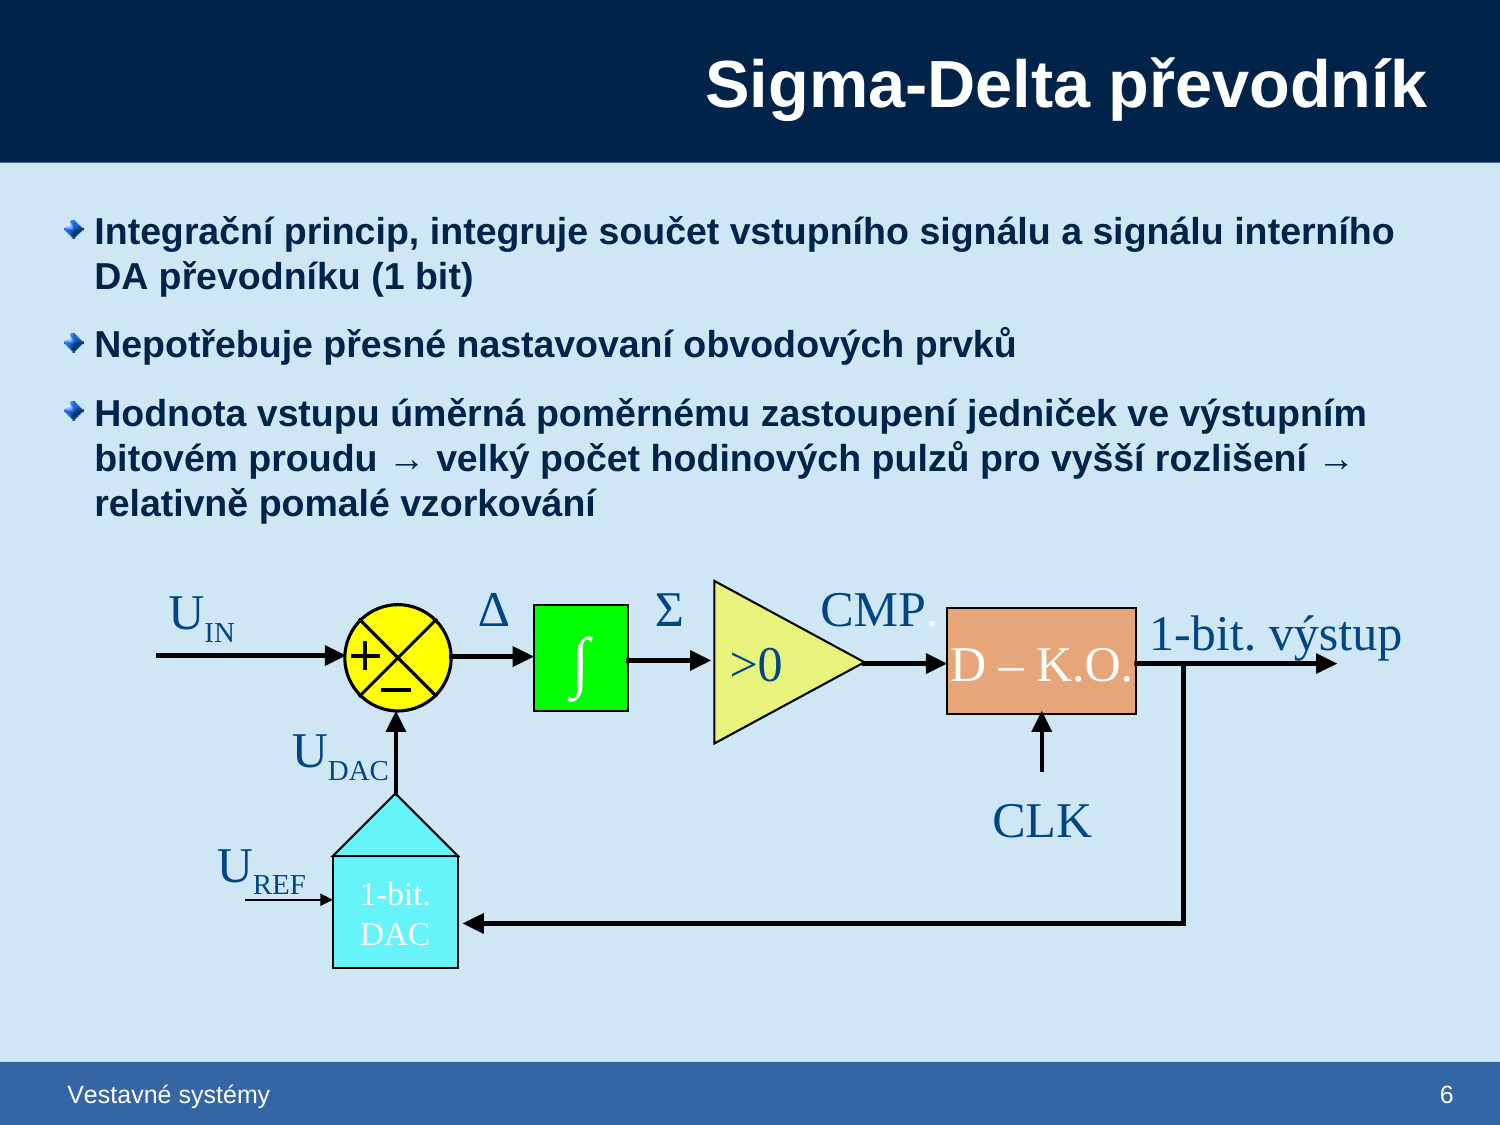

# Sigma-Delta převodník
Integrační princip, integruje součet vstupního signálu a signálu interního DA převodníku (1 bit)
Nepotřebuje přesné nastavovaní obvodových prvků
Hodnota vstupu úměrná poměrnému zastoupení jedniček ve výstupním bitovém proudu → velký počet hodinových pulzů pro vyšší rozlišení → relativně pomalé vzorkování
Δ
Σ
CMP.
UIN
1-bit. výstup
∫
D – K.O.
>0
UDAC
CLK
1-bit.
DAC
UREF